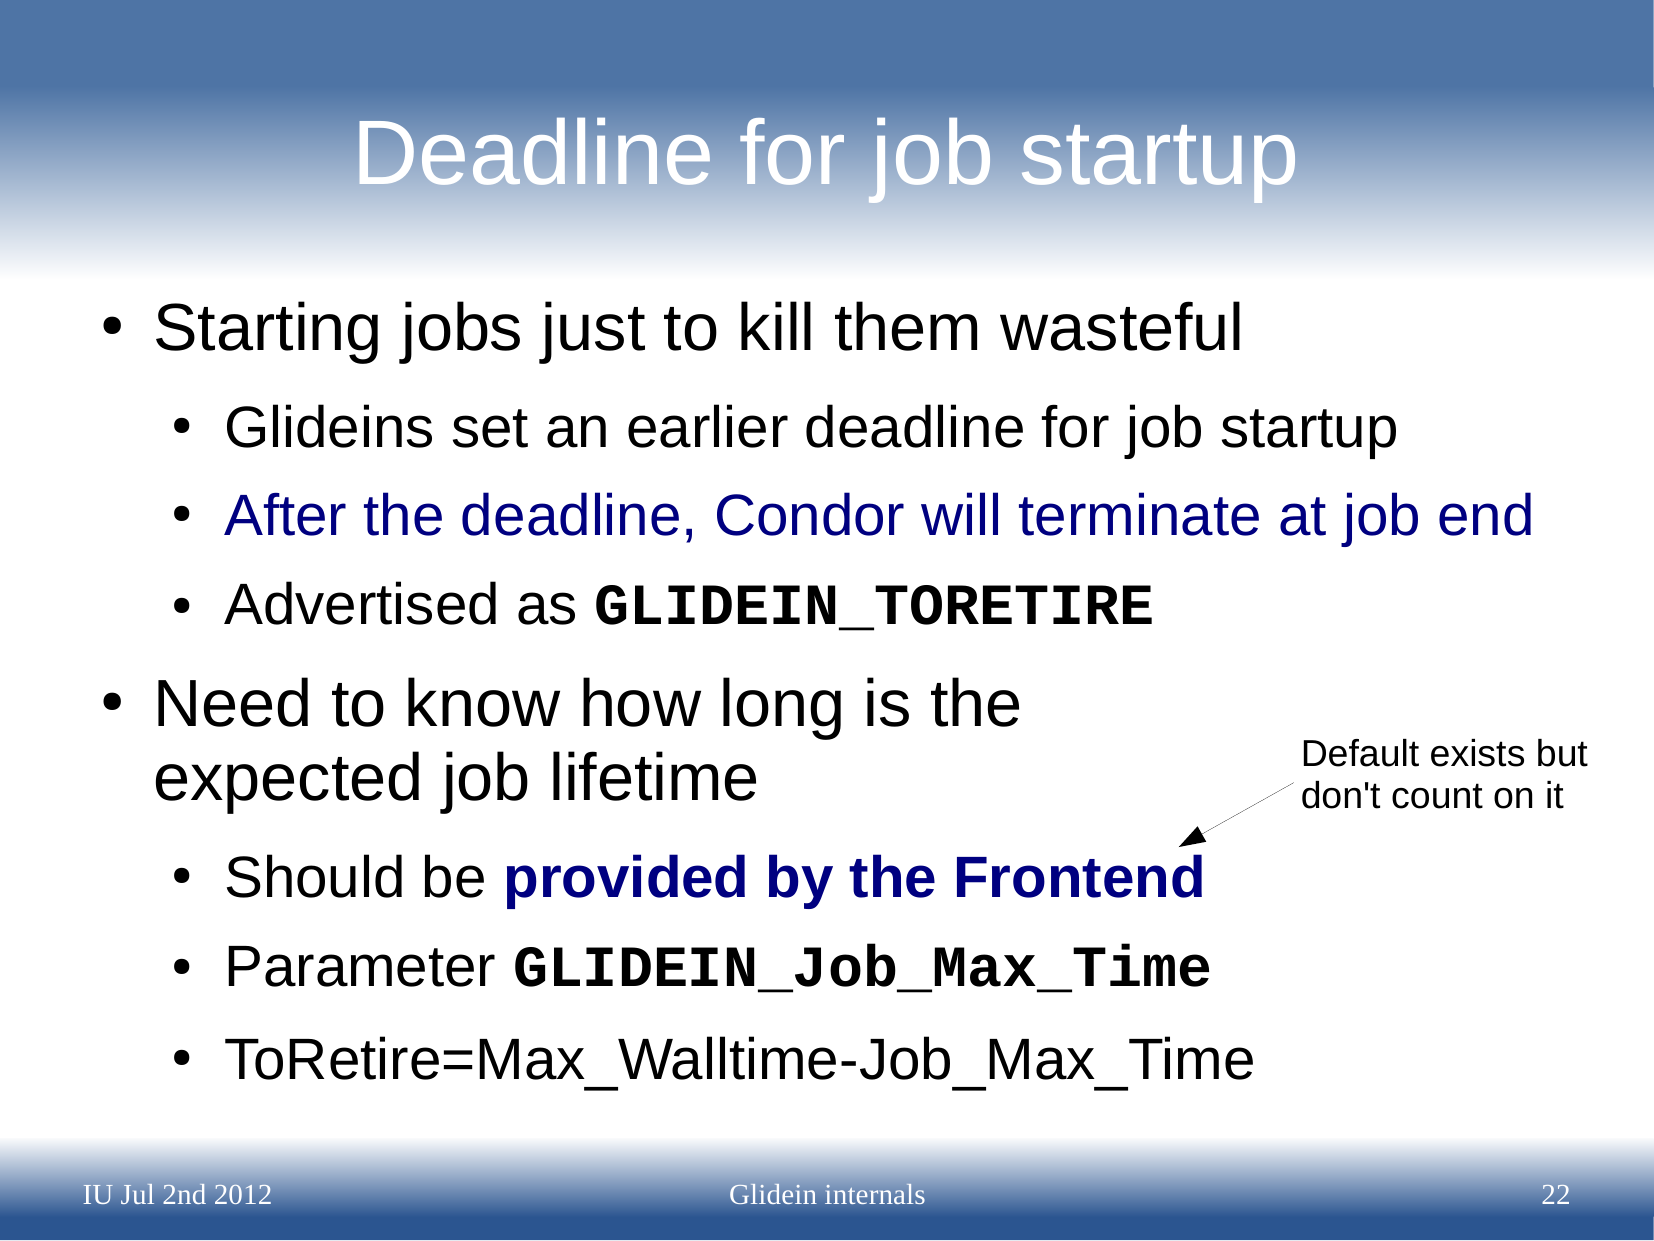

# Deadline for job startup
Starting jobs just to kill them wasteful
Glideins set an earlier deadline for job startup
After the deadline, Condor will terminate at job end
Advertised as GLIDEIN_TORETIRE
Need to know how long is the expected job lifetime
Should be provided by the Frontend
Parameter GLIDEIN_Job_Max_Time
ToRetire=Max_Walltime-Job_Max_Time
Default exists but
don't count on it
IU Jul 2nd 2012
Glidein internals
22